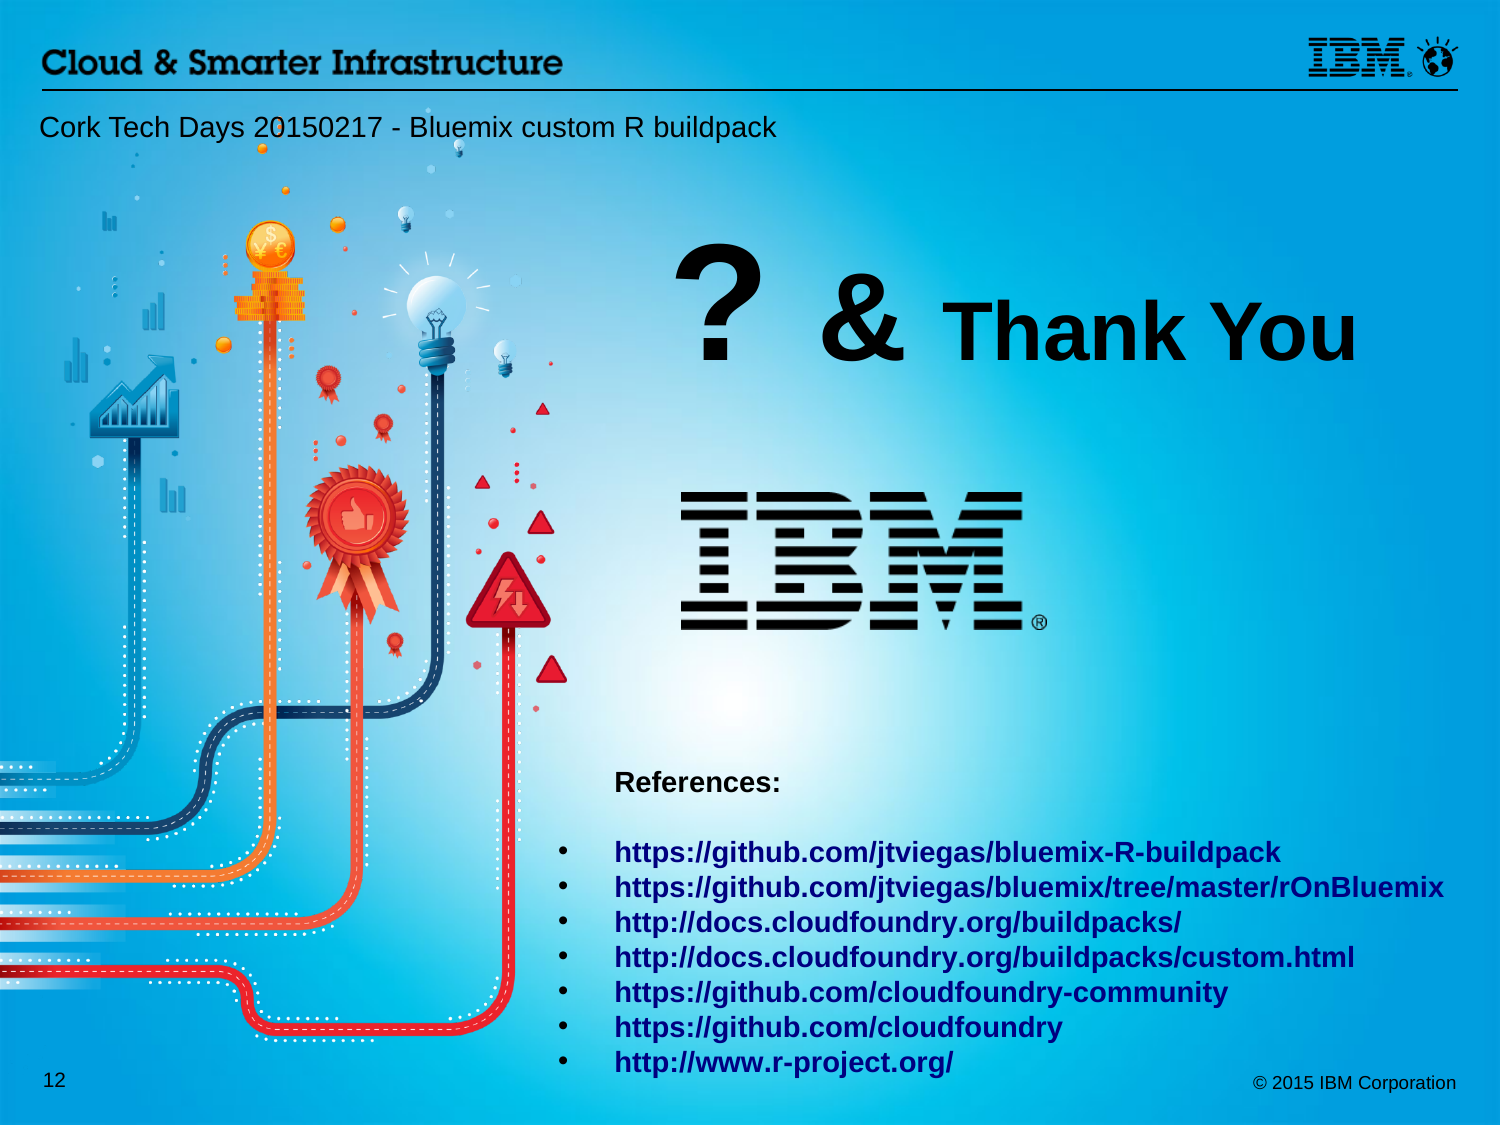

Cork Tech Days 20150217 - Bluemix custom R buildpack
? & Thank You
References:
https://github.com/jtviegas/bluemix-R-buildpack
https://github.com/jtviegas/bluemix/tree/master/rOnBluemix
http://docs.cloudfoundry.org/buildpacks/
http://docs.cloudfoundry.org/buildpacks/custom.html
https://github.com/cloudfoundry-community
https://github.com/cloudfoundry
http://www.r-project.org/